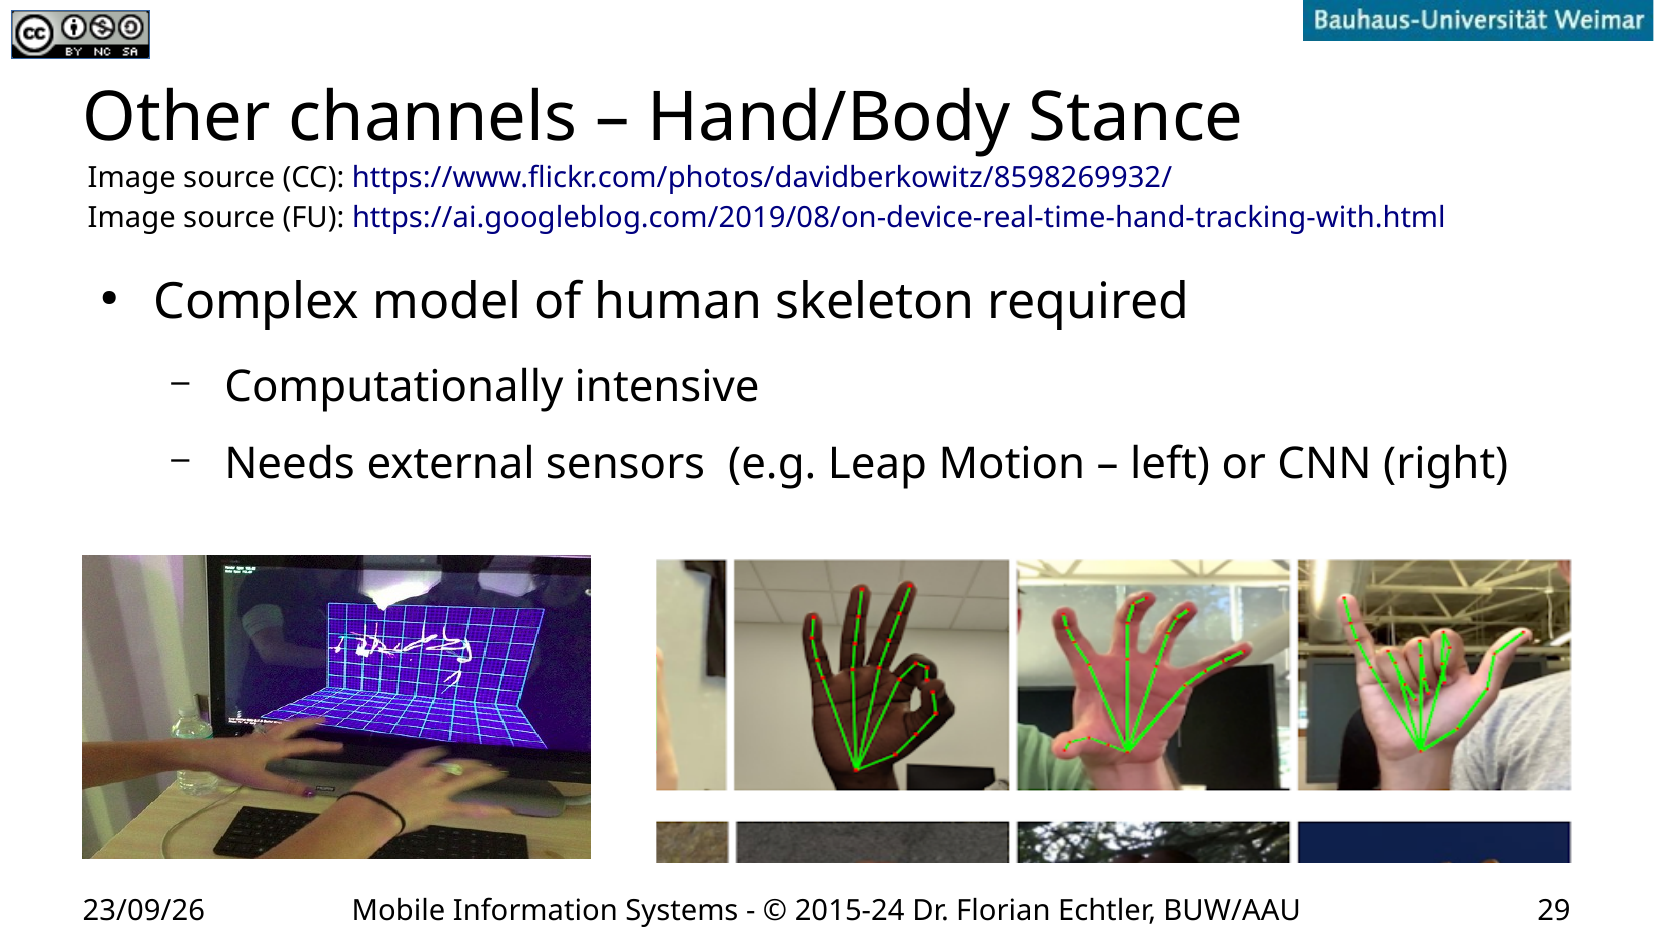

# Other channels – Hand/Body Stance
Image source (CC): https://www.flickr.com/photos/davidberkowitz/8598269932/
Image source (FU): https://ai.googleblog.com/2019/08/on-device-real-time-hand-tracking-with.html
Complex model of human skeleton required
Computationally intensive
Needs external sensors (e.g. Leap Motion – left) or CNN (right)
Mobile Information Systems - © 2015-24 Dr. Florian Echtler, BUW/AAU
29